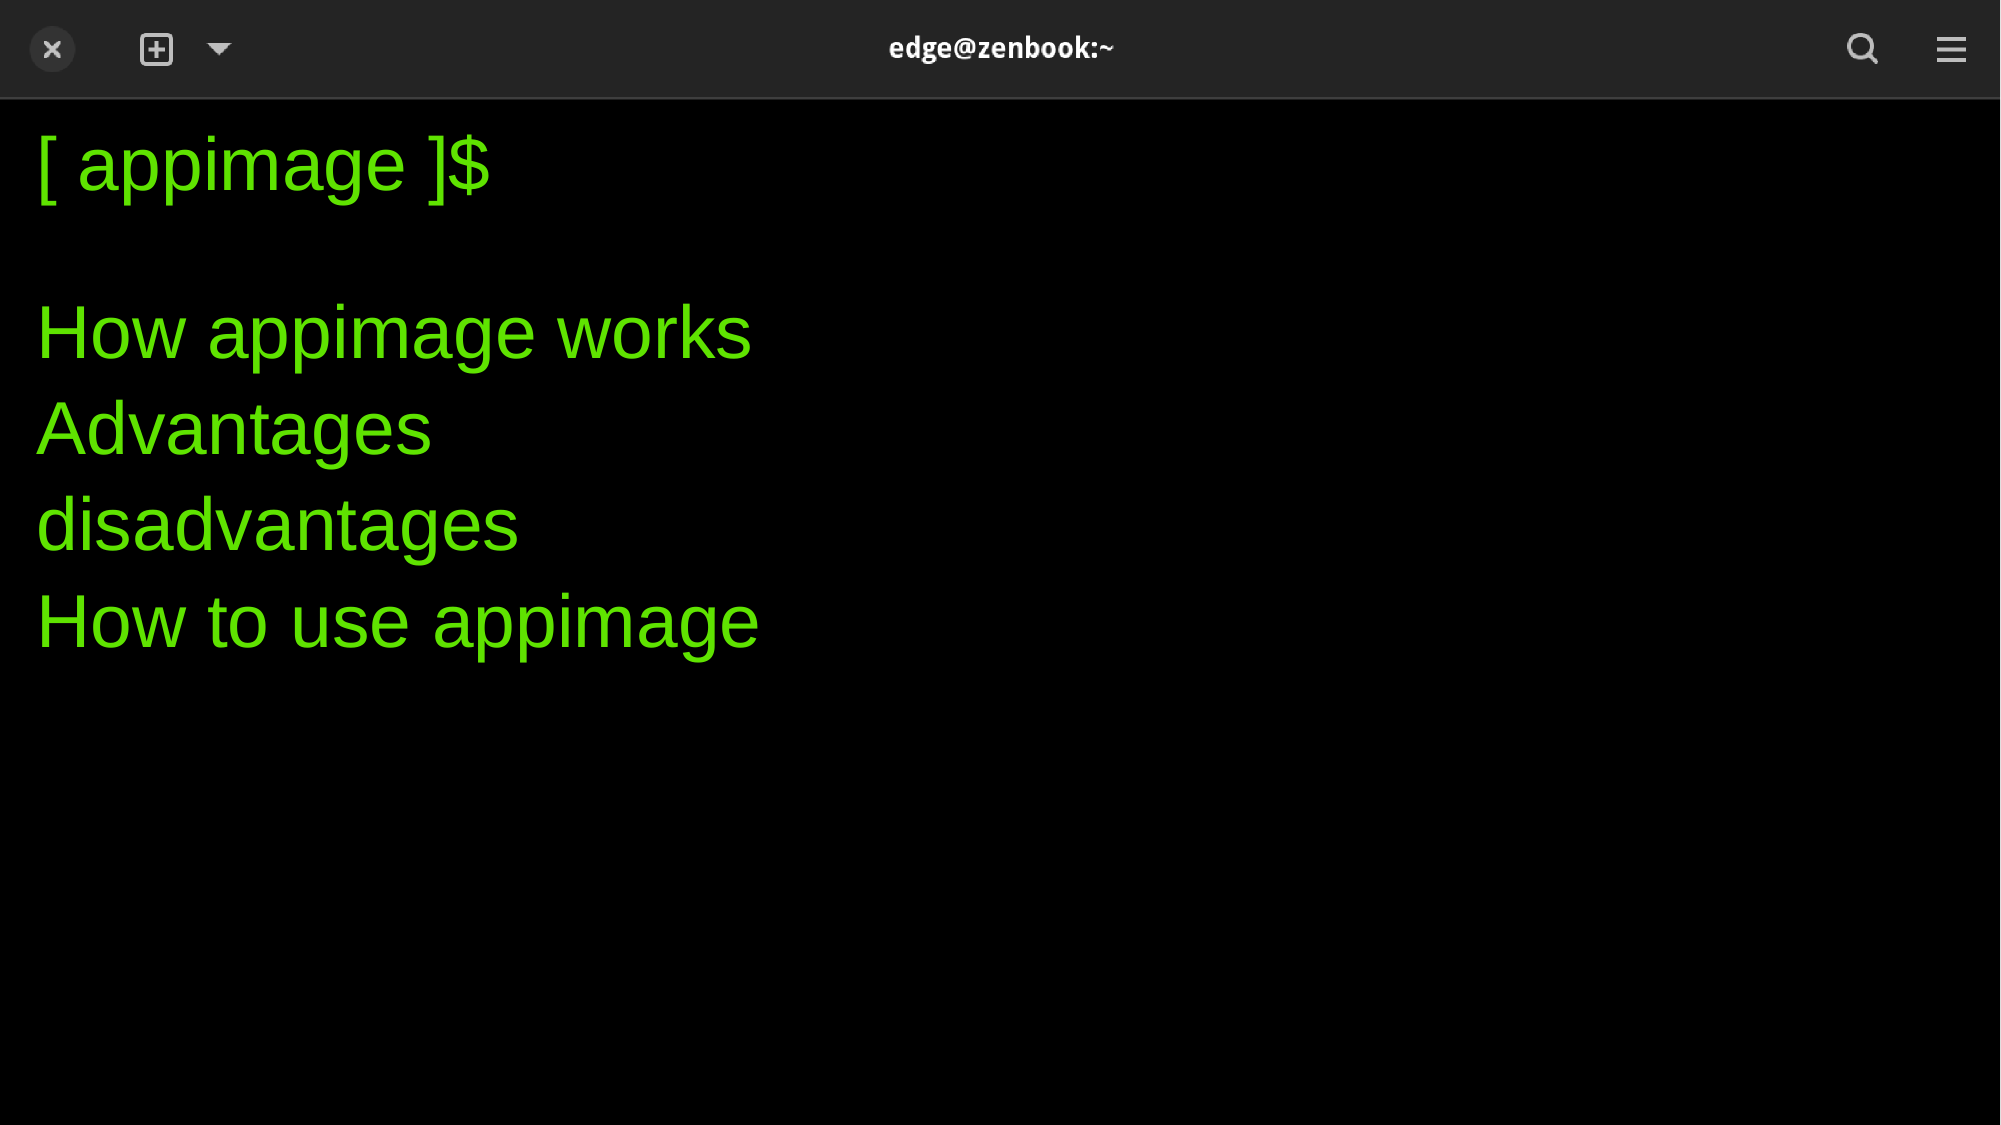

# [ appimage ]$
How appimage works
Advantages
disadvantages
How to use appimage